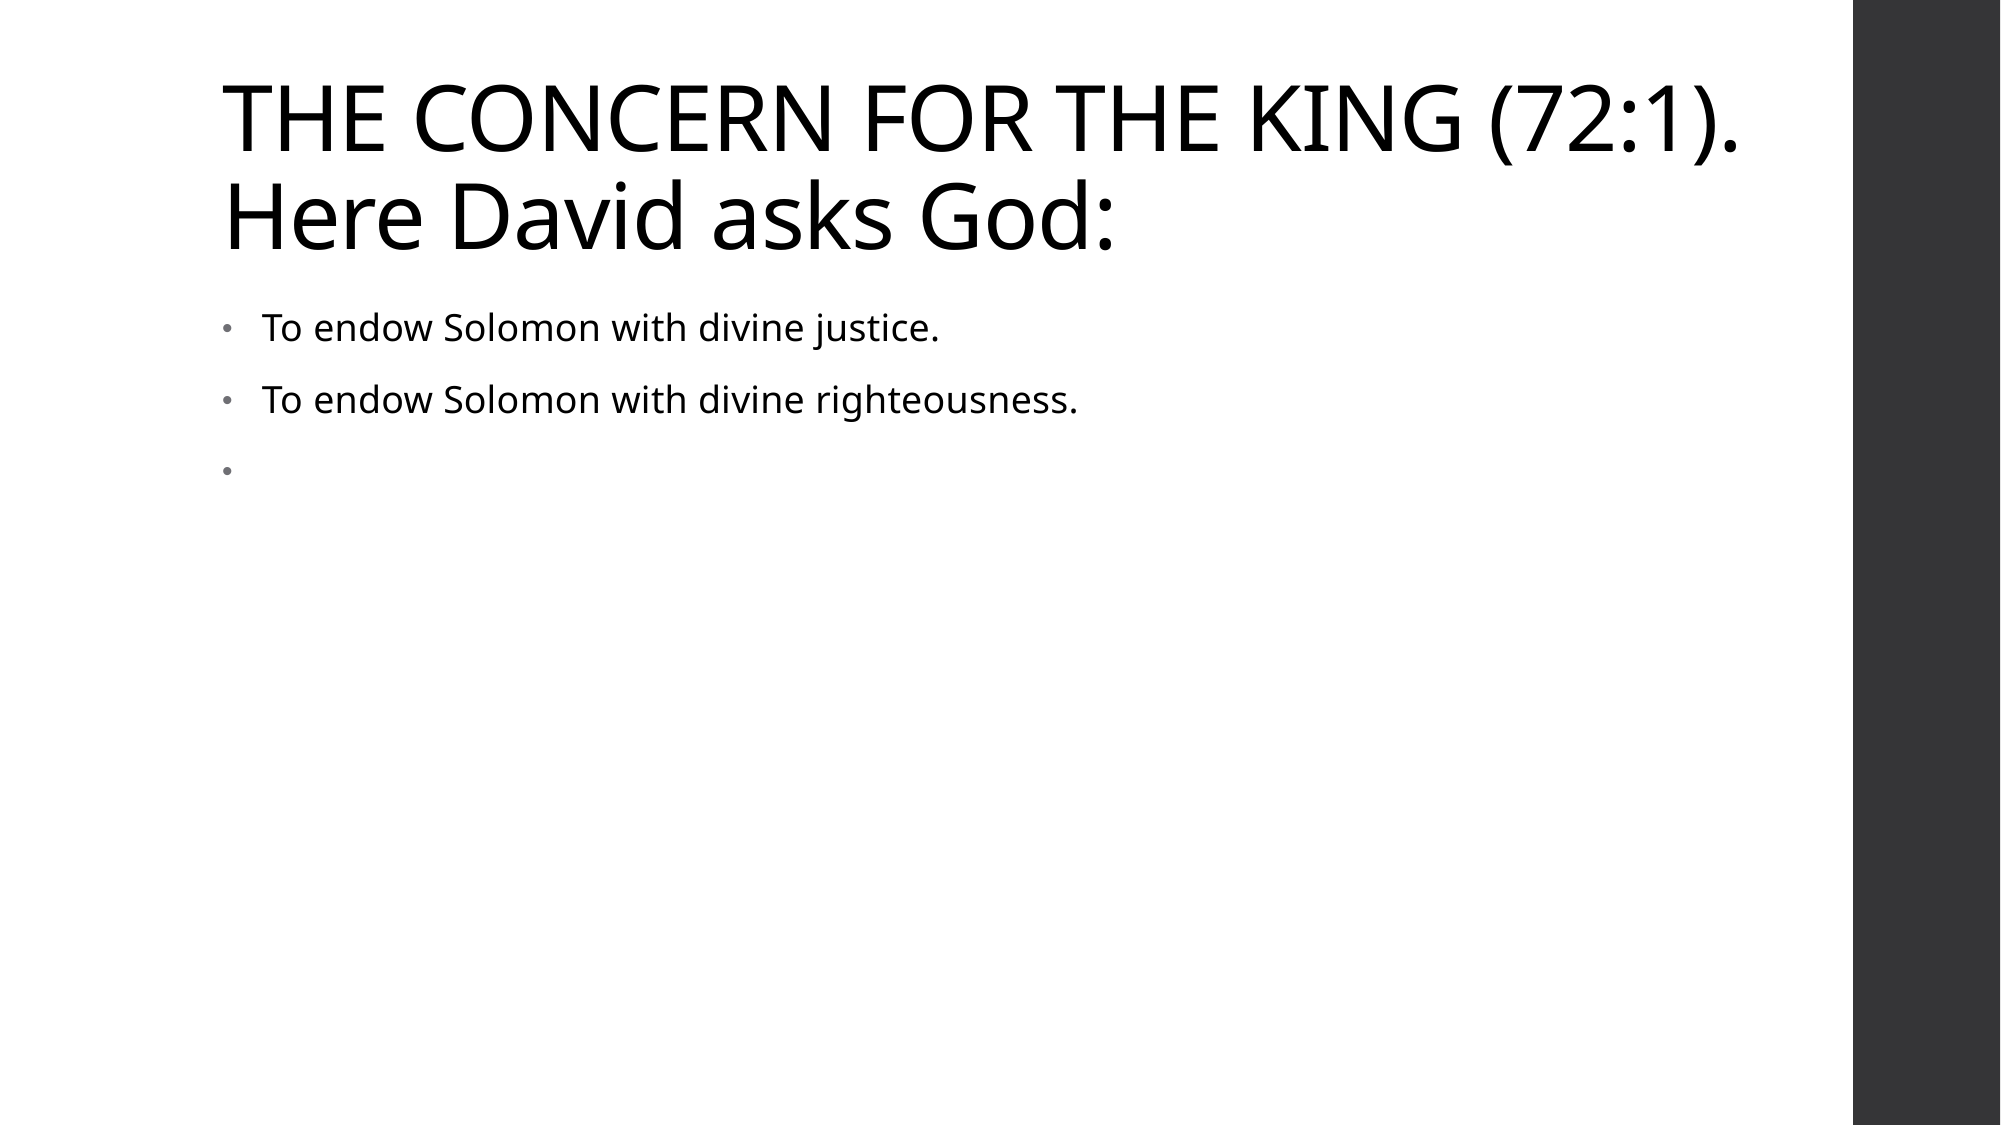

# THE CONCERN FOR THE KING (72:1). Here David asks God:
 To endow Solomon with divine justice.
 To endow Solomon with divine righteousness.